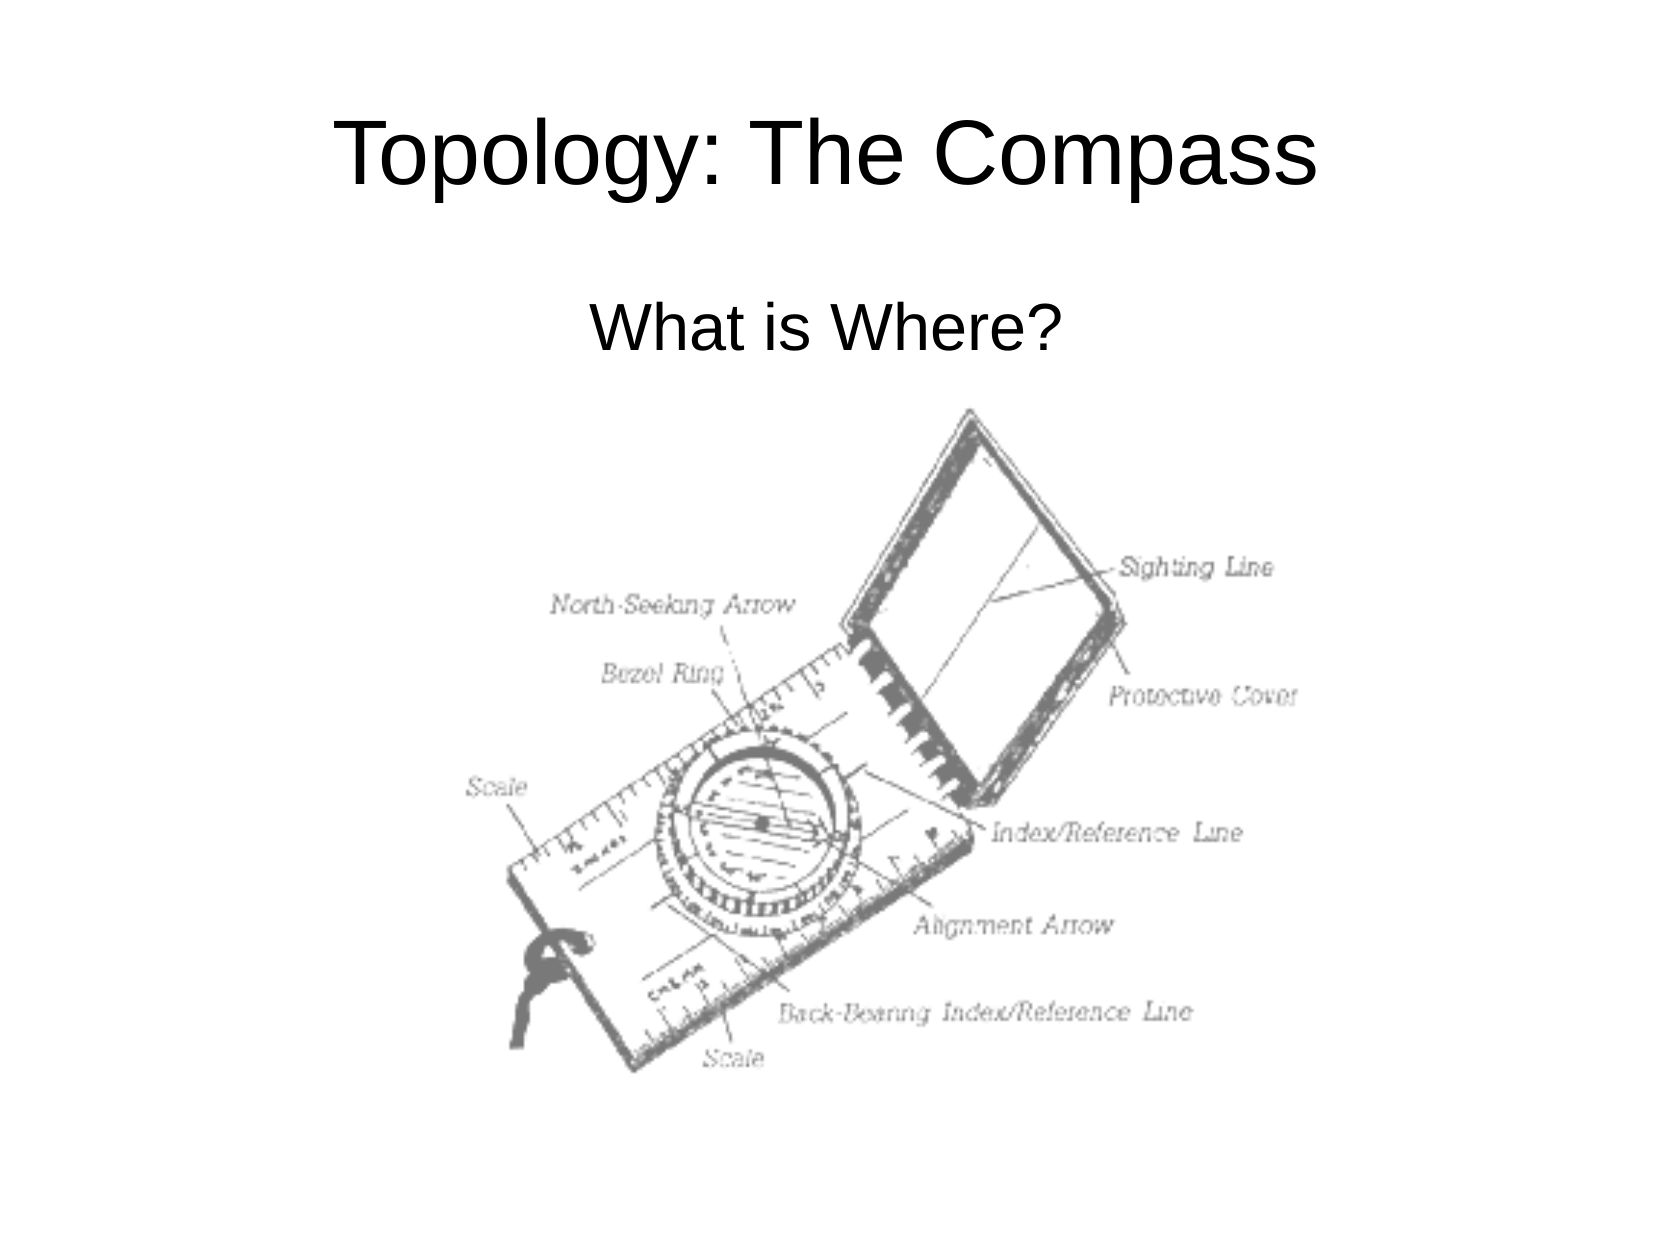

# Topology: The Compass
What is Where?